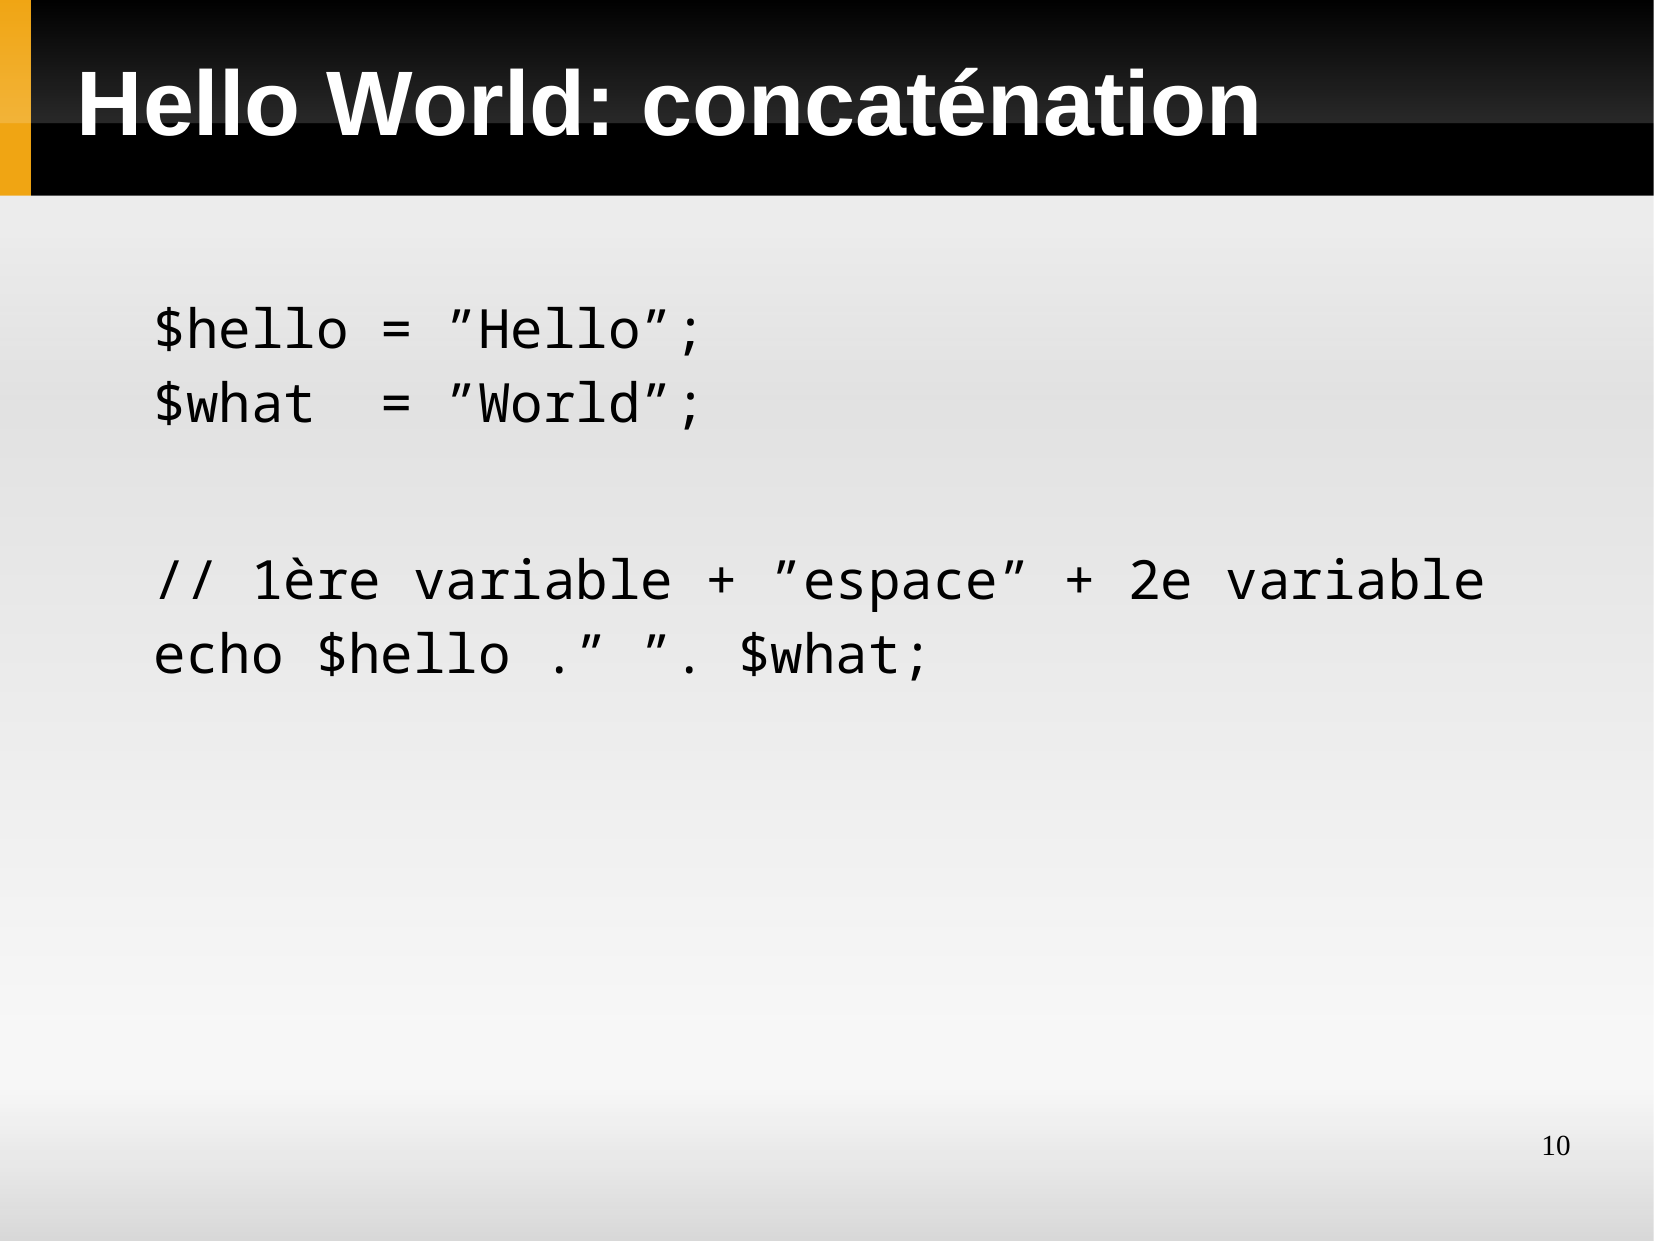

# Hello World: concaténation
$hello = ”Hello”;
$what = ”World”;
// 1ère variable + ”espace” + 2e variable
echo $hello .” ”. $what;
10